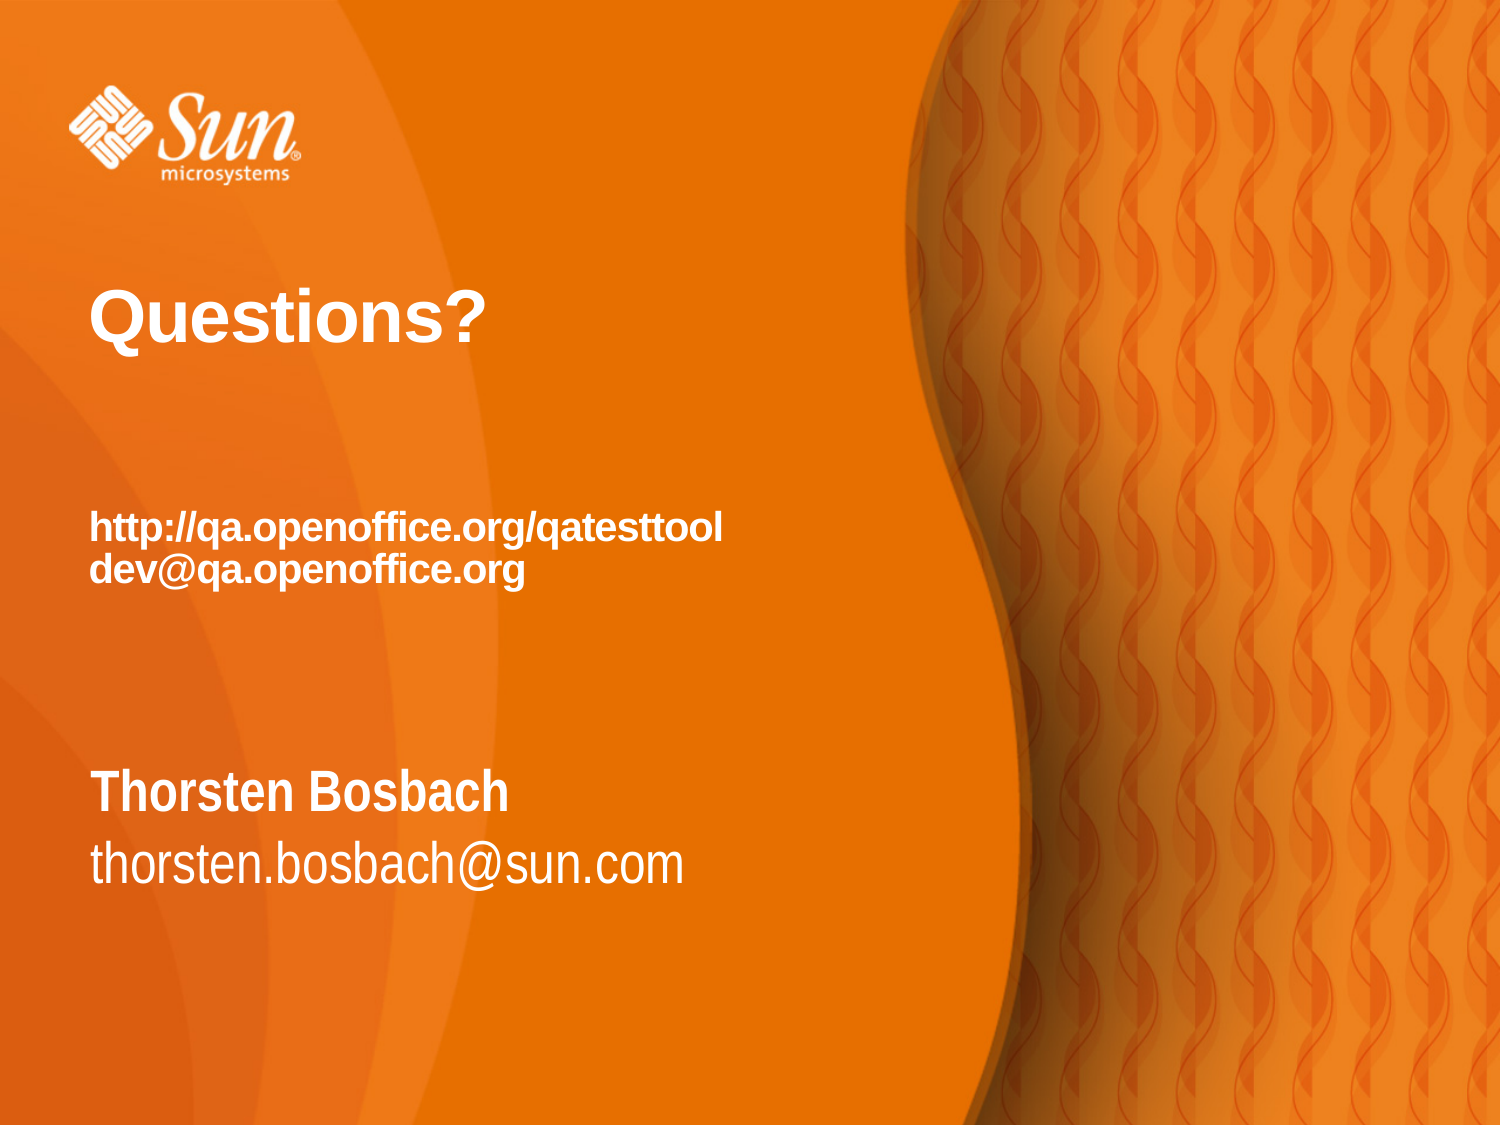

# Questions? http://qa.openoffice.org/qatesttool dev@qa.openoffice.org
Thorsten Bosbach
thorsten.bosbach@sun.com